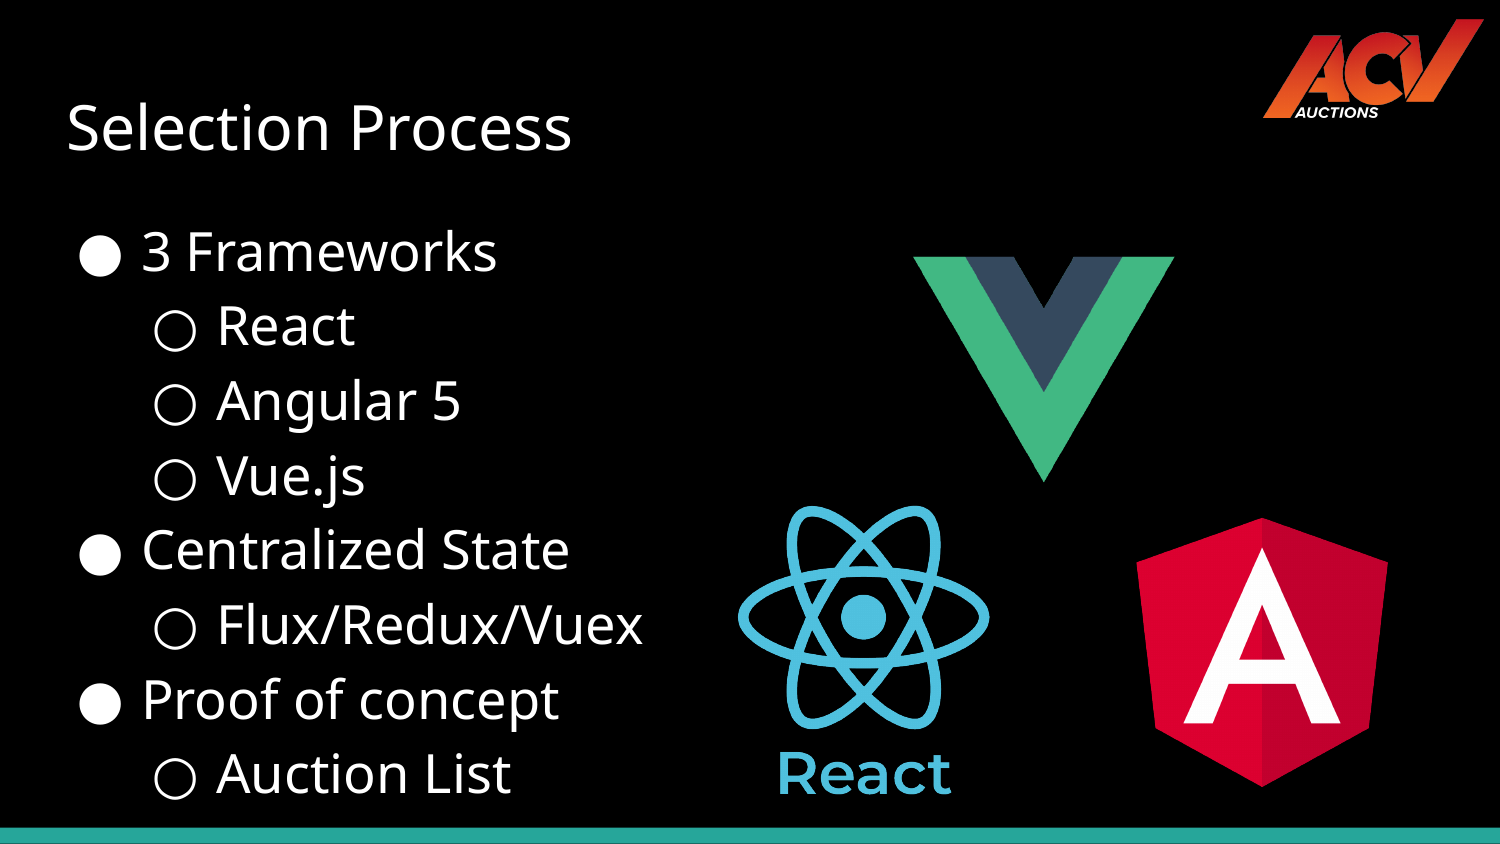

# Selection Process
3 Frameworks
React
Angular 5
Vue.js
Centralized State
Flux/Redux/Vuex
Proof of concept
Auction List